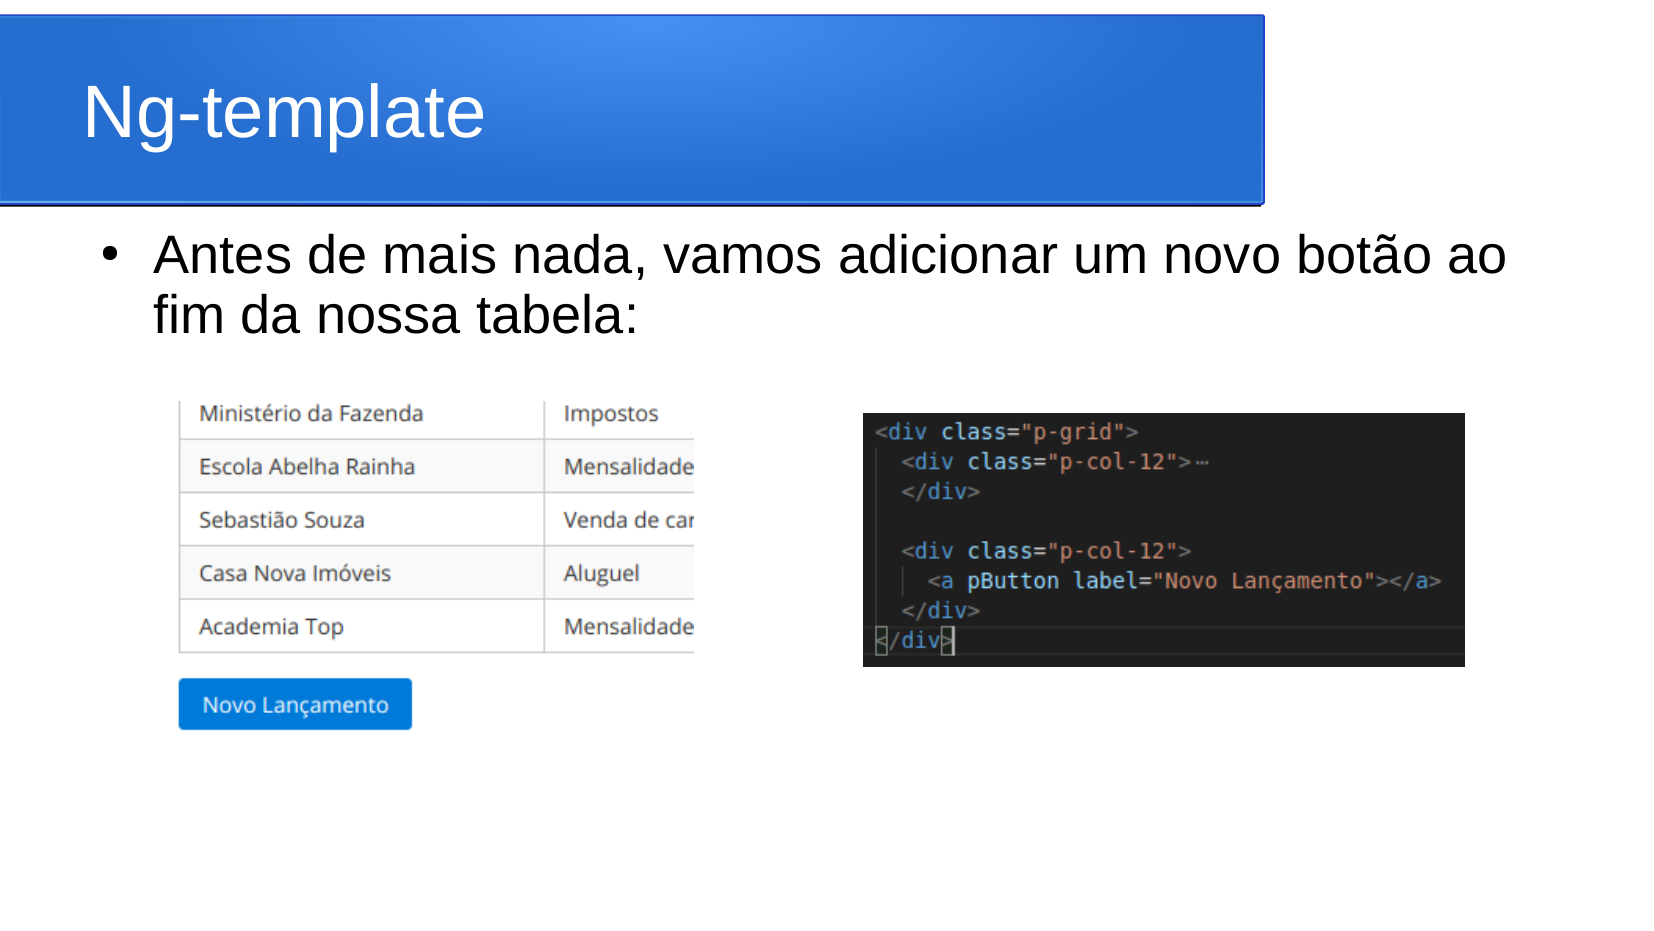

# Ng-template
Antes de mais nada, vamos adicionar um novo botão ao fim da nossa tabela: